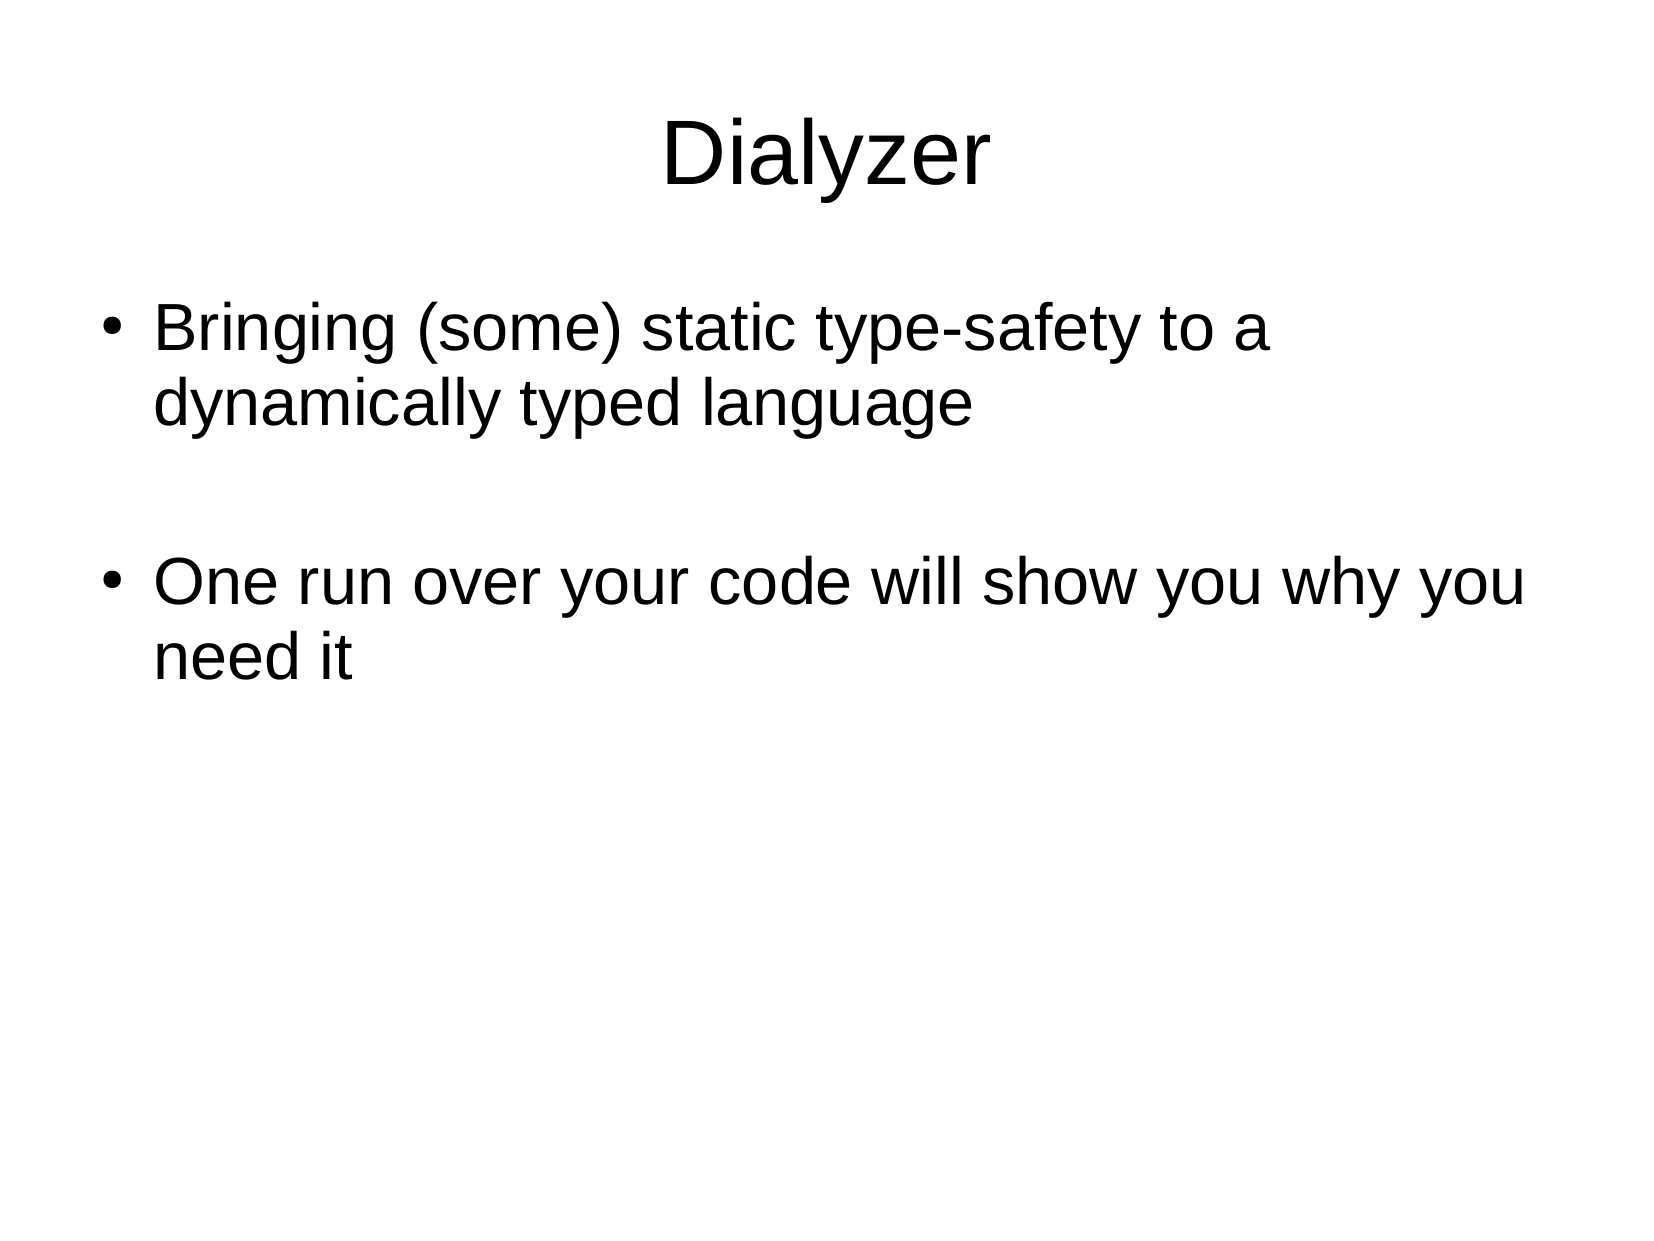

# Dialyzer
Bringing (some) static type-safety to a dynamically typed language
One run over your code will show you why you need it